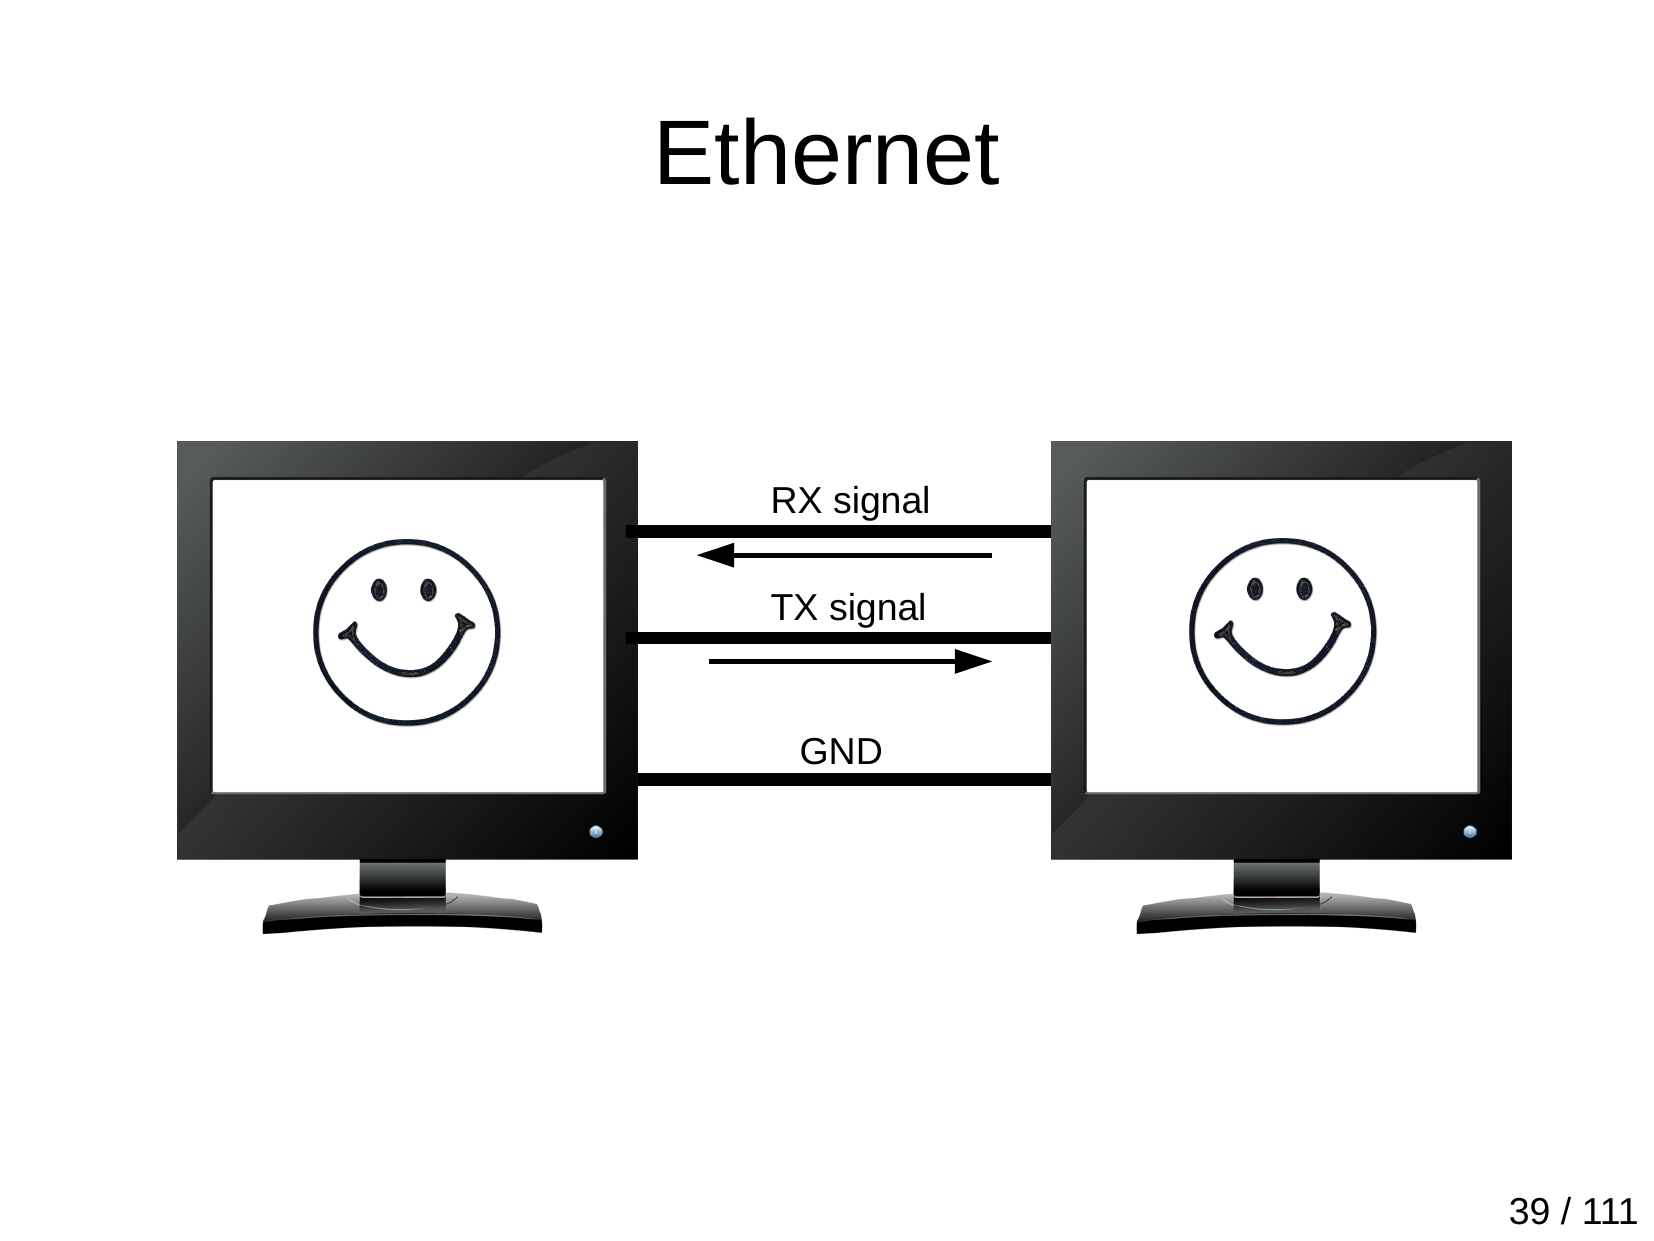

# Ethernet
RX signal
TX signal
GND